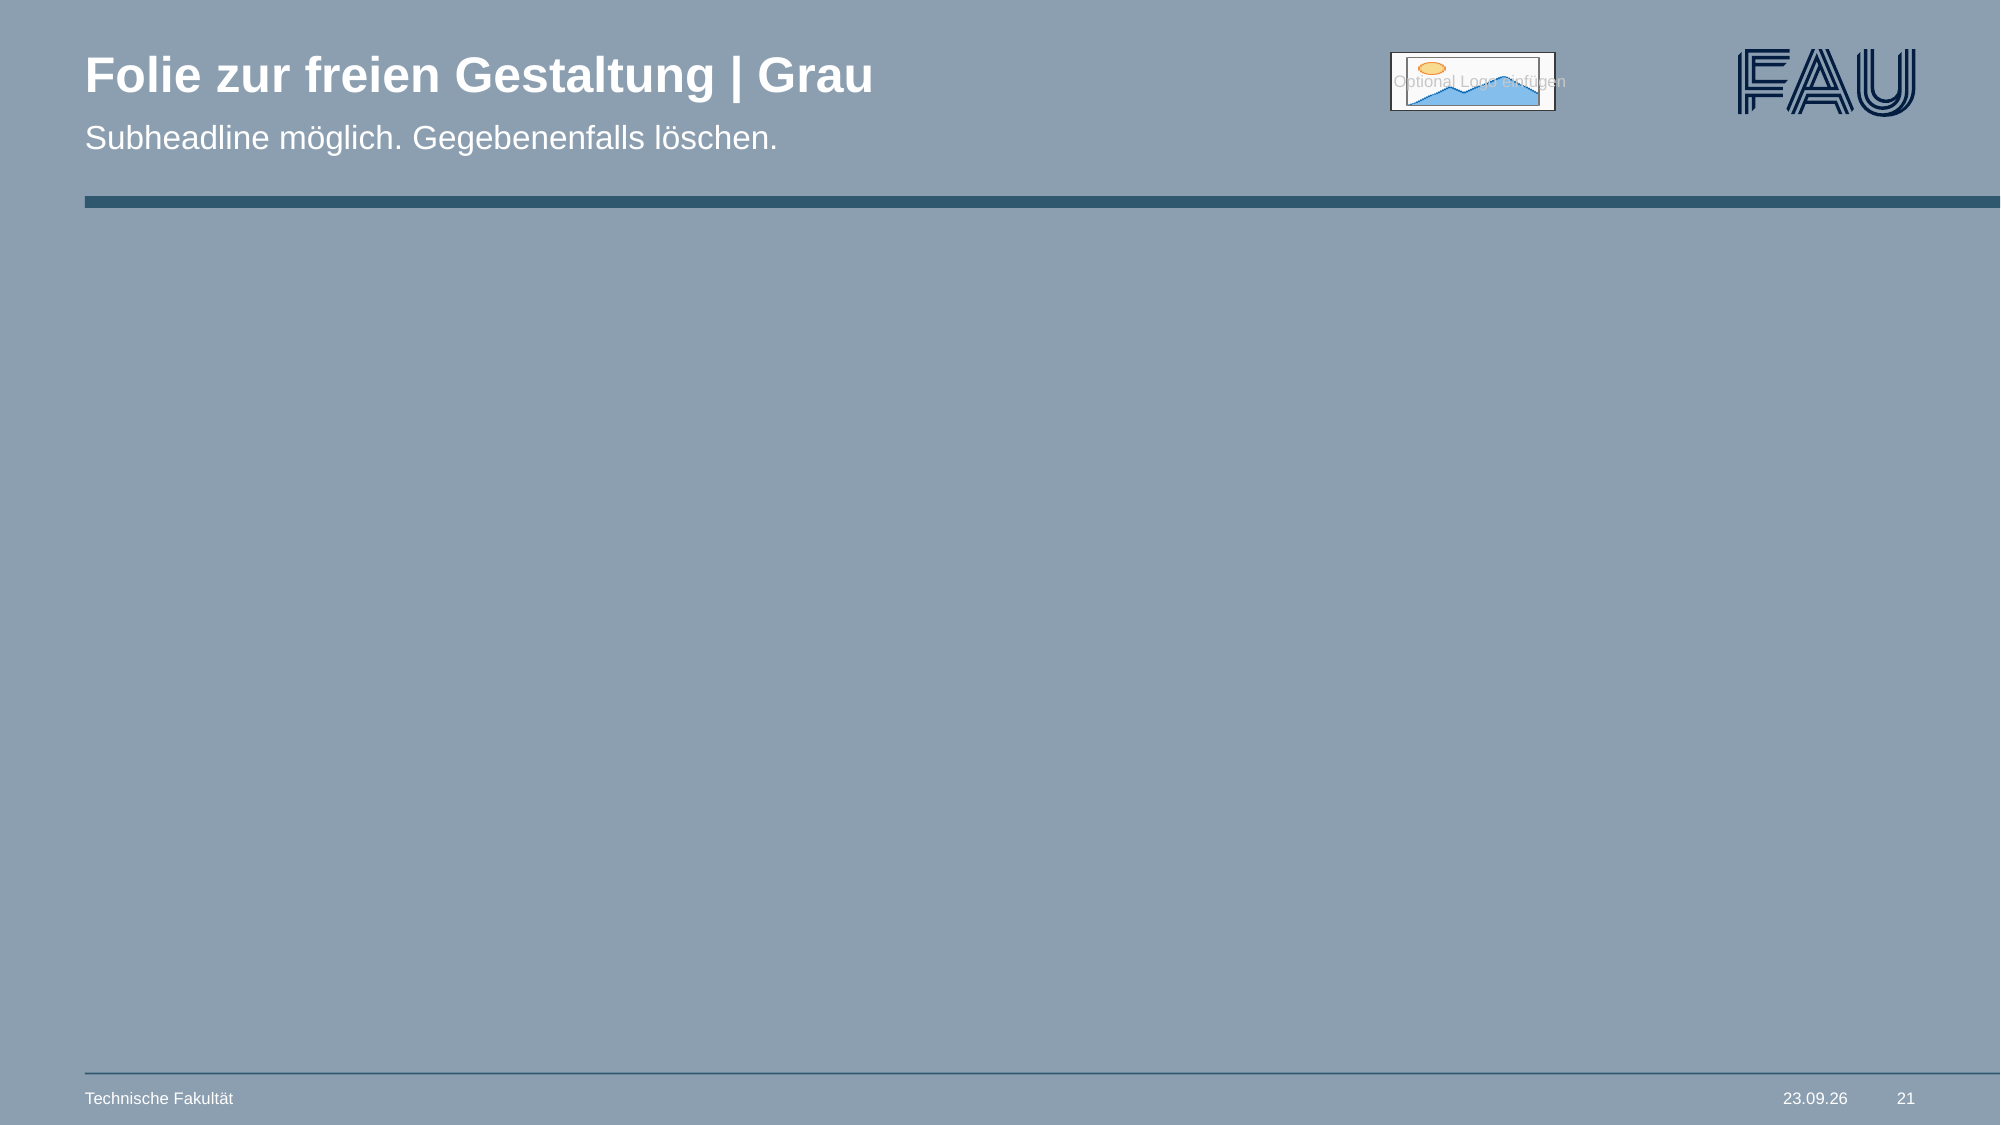

# Folie zur freien Gestaltung | Grau
Subheadline möglich. Gegebenenfalls löschen.
Technische Fakultät